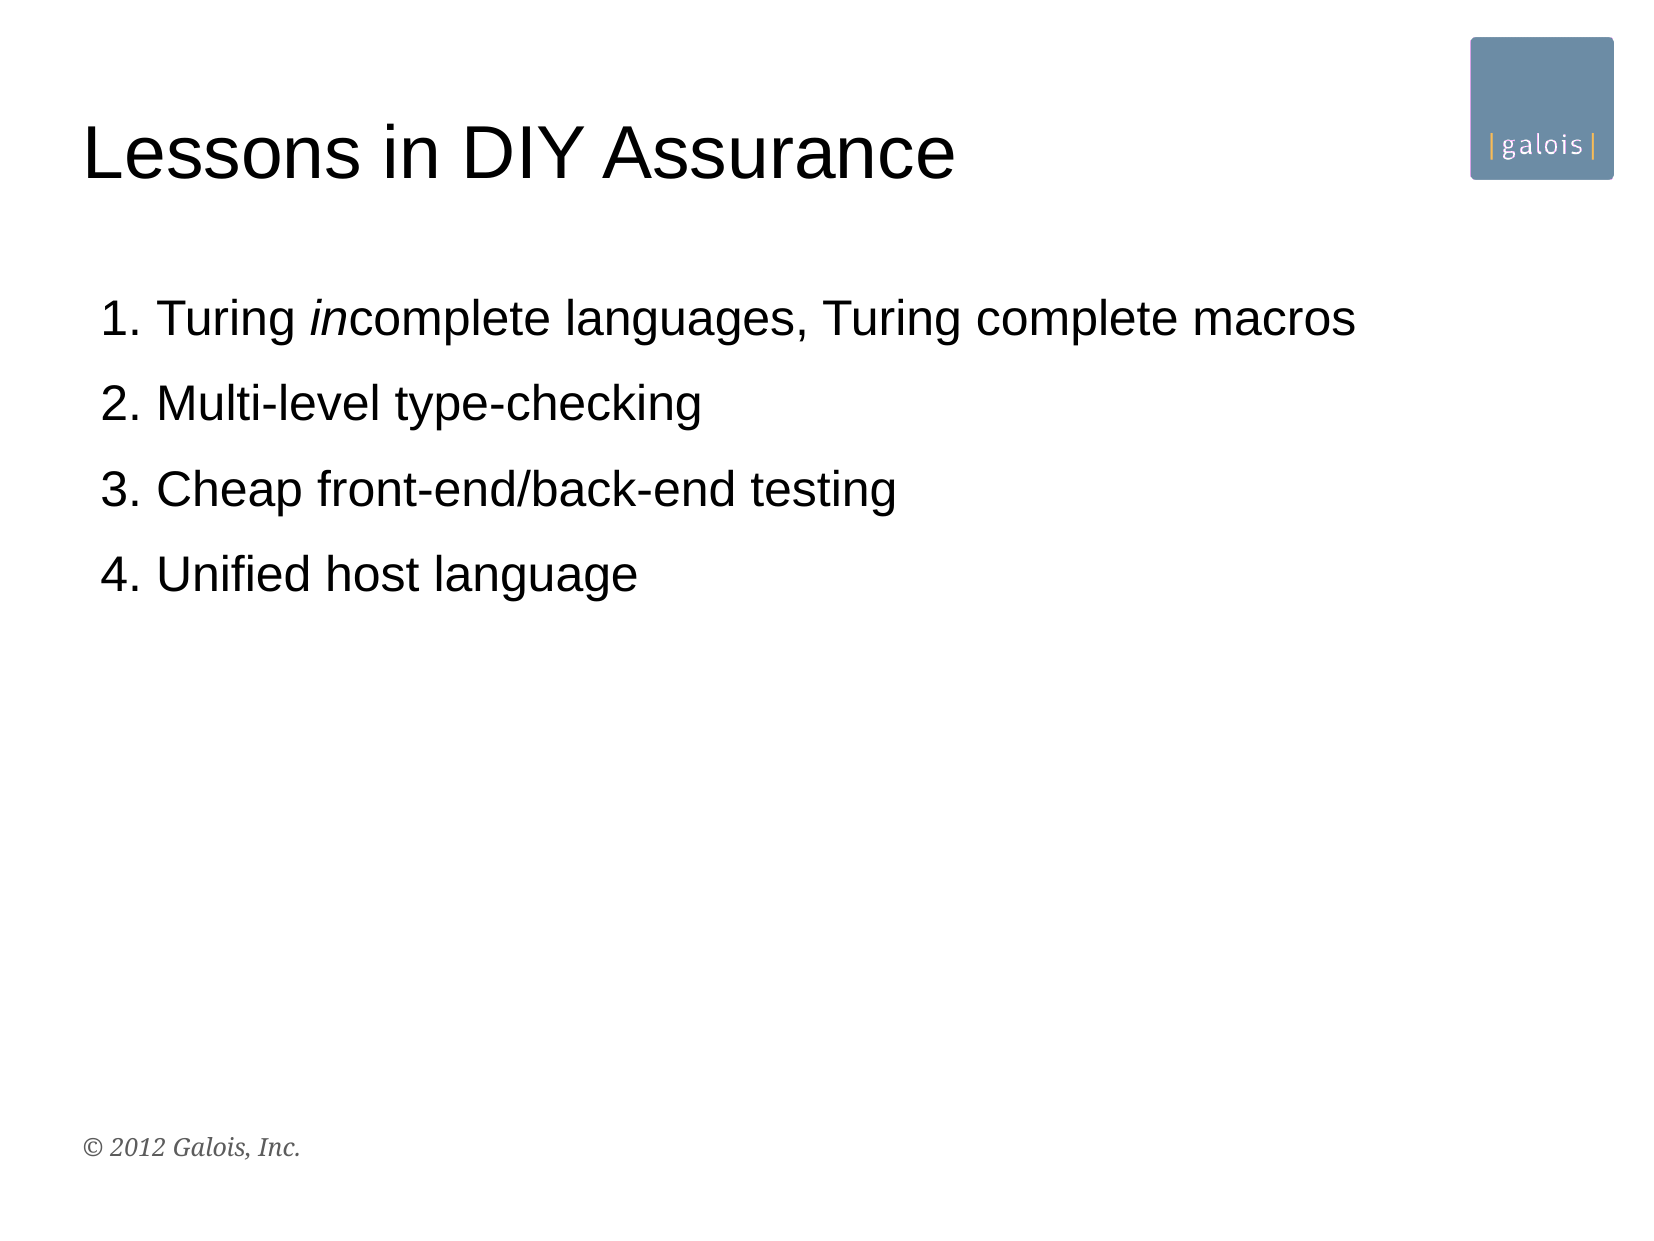

# Lessons in DIY Assurance
 Turing incomplete languages, Turing complete macros
 Multi-level type-checking
 Cheap front-end/back-end testing
 Unified host language